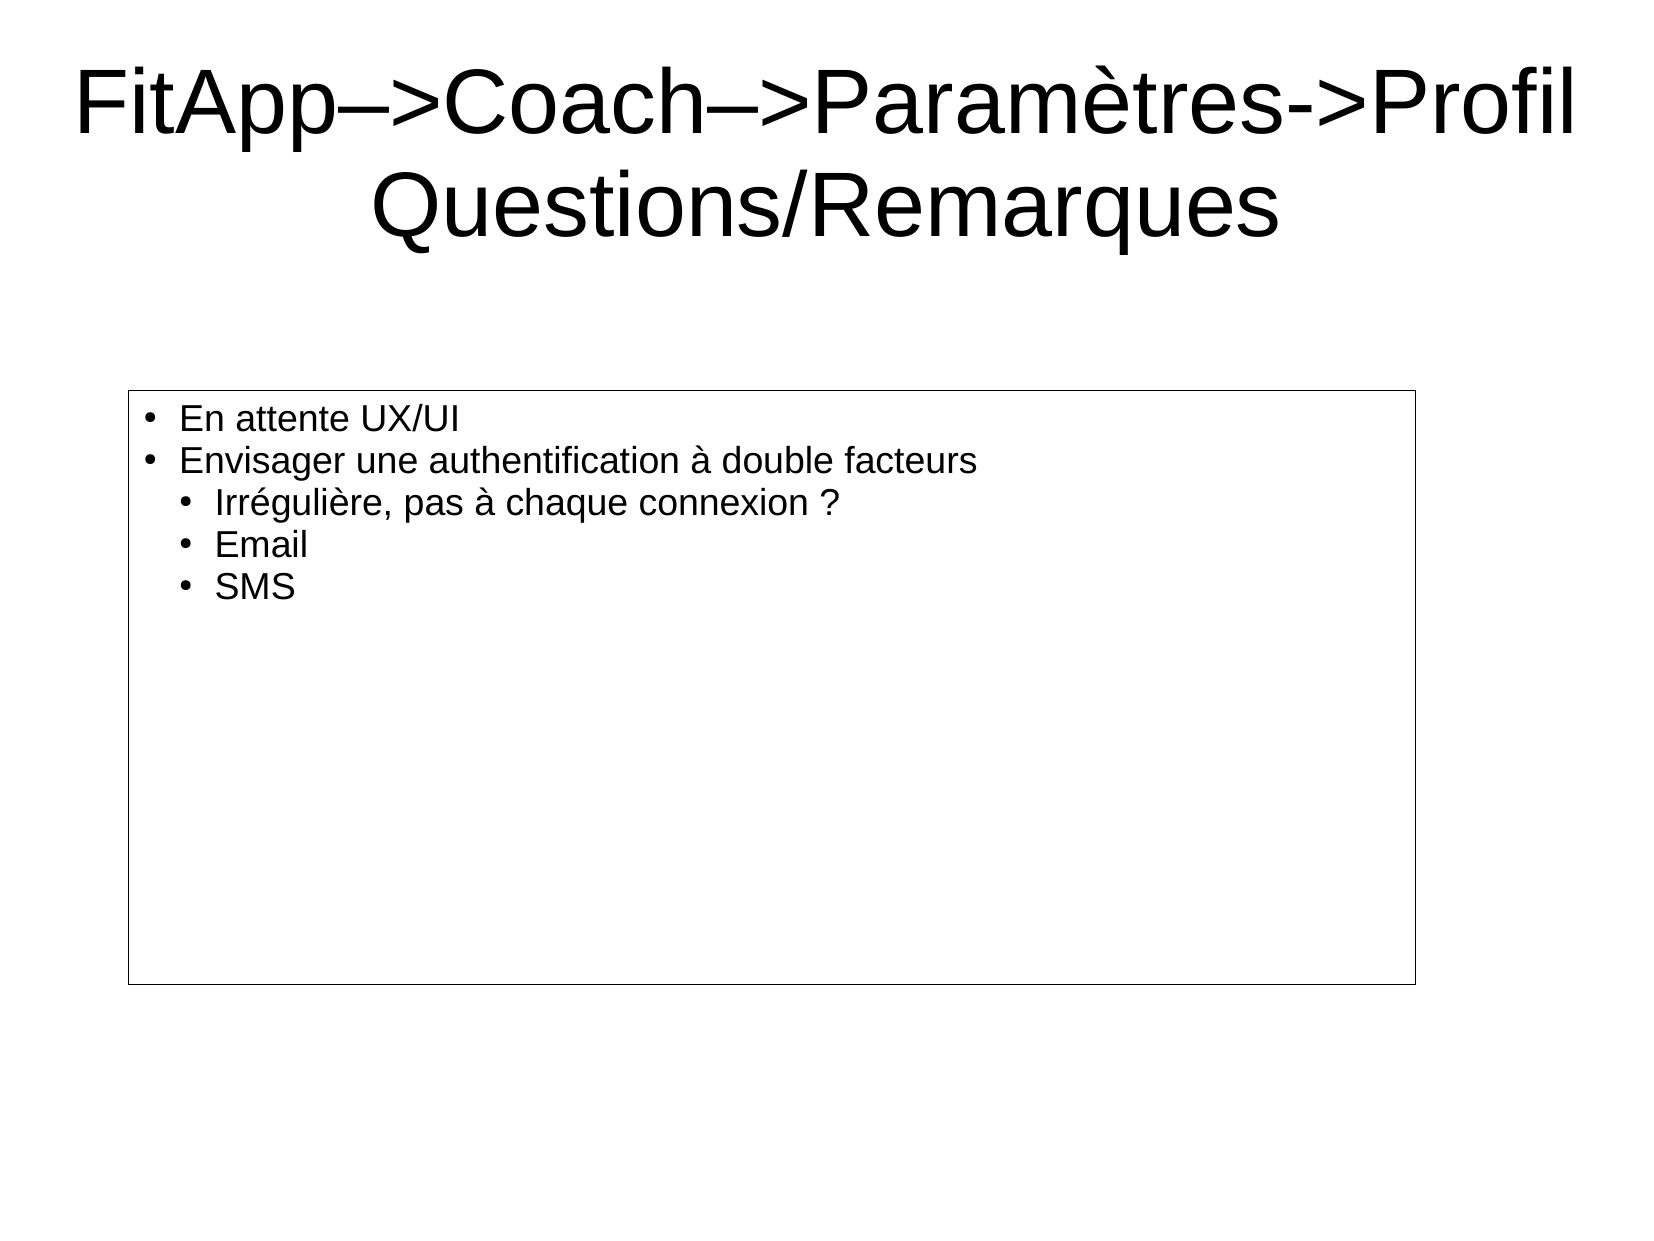

# FitApp–>Coach–>Paramètres->Profil Questions/Remarques
En attente UX/UI
Envisager une authentification à double facteurs
Irrégulière, pas à chaque connexion ?
Email
SMS